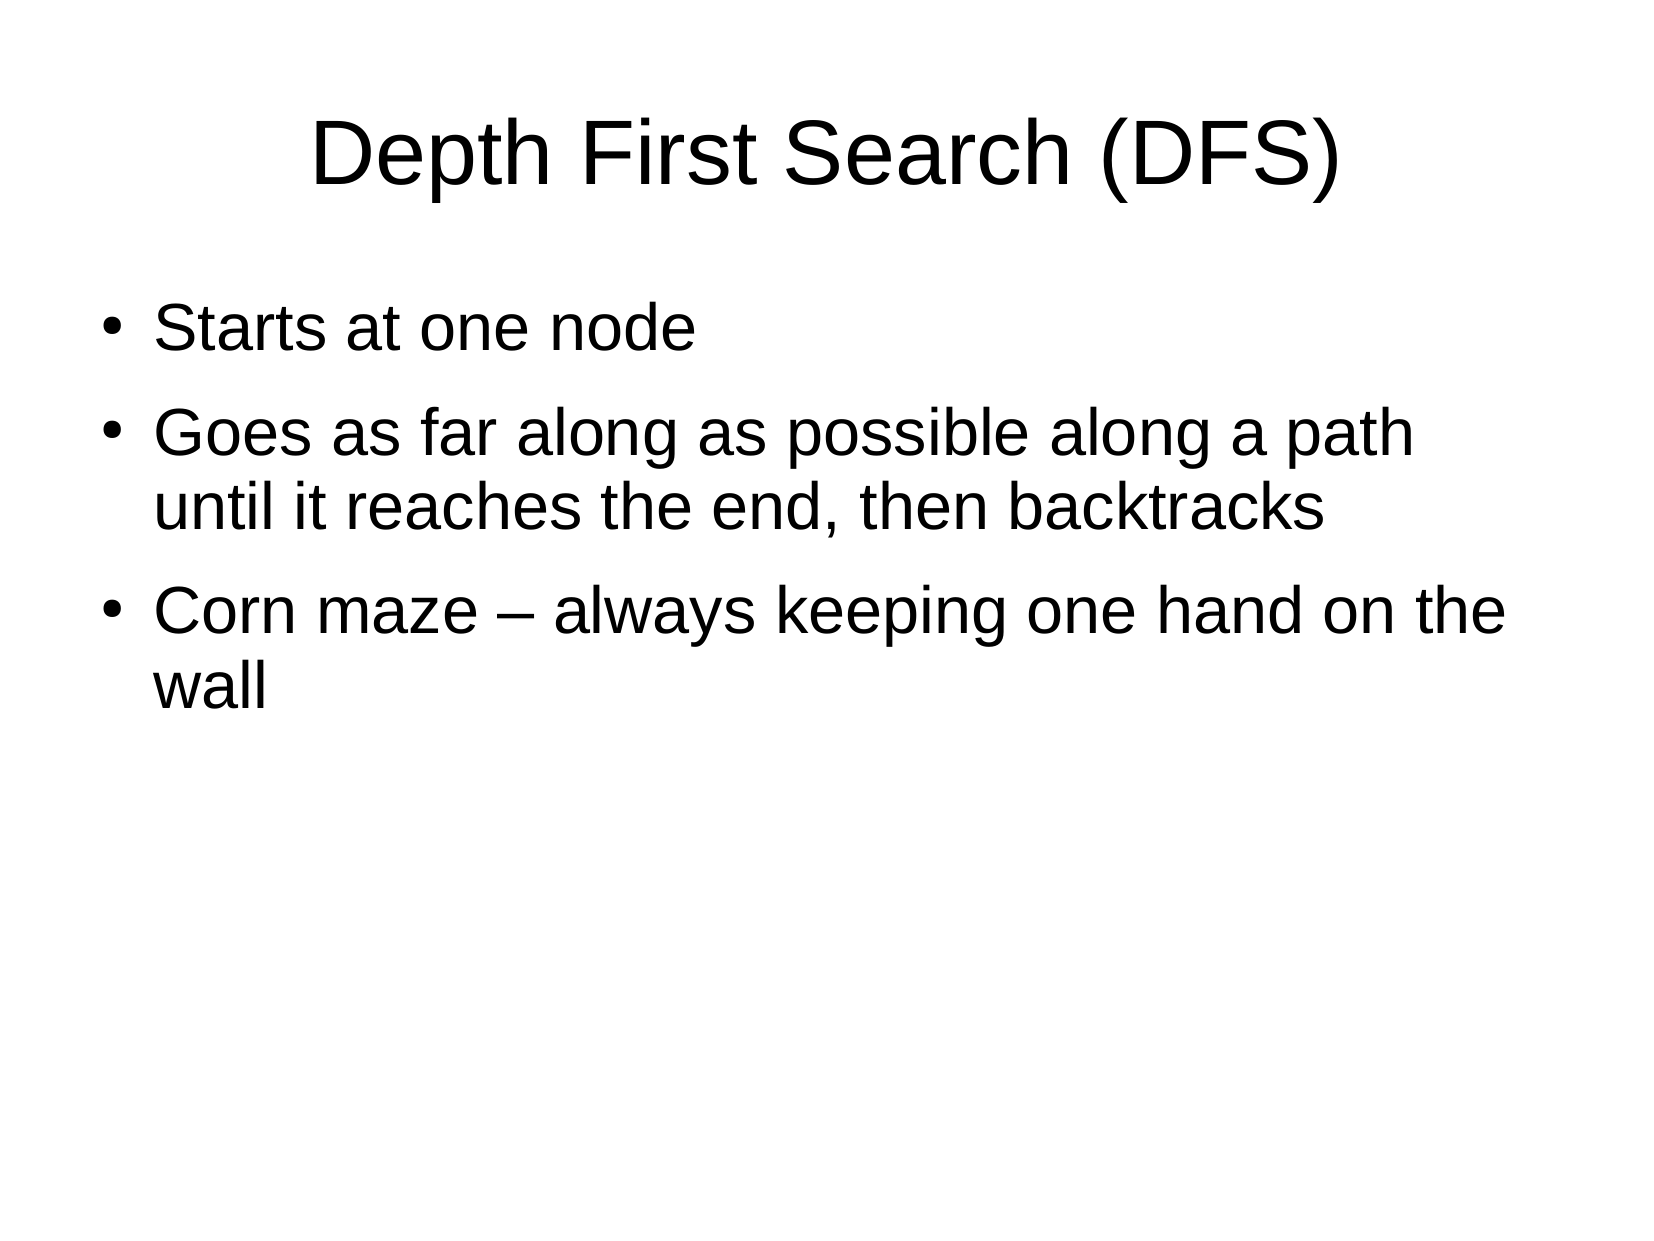

# Depth First Search (DFS)
Starts at one node
Goes as far along as possible along a path until it reaches the end, then backtracks
Corn maze – always keeping one hand on the wall